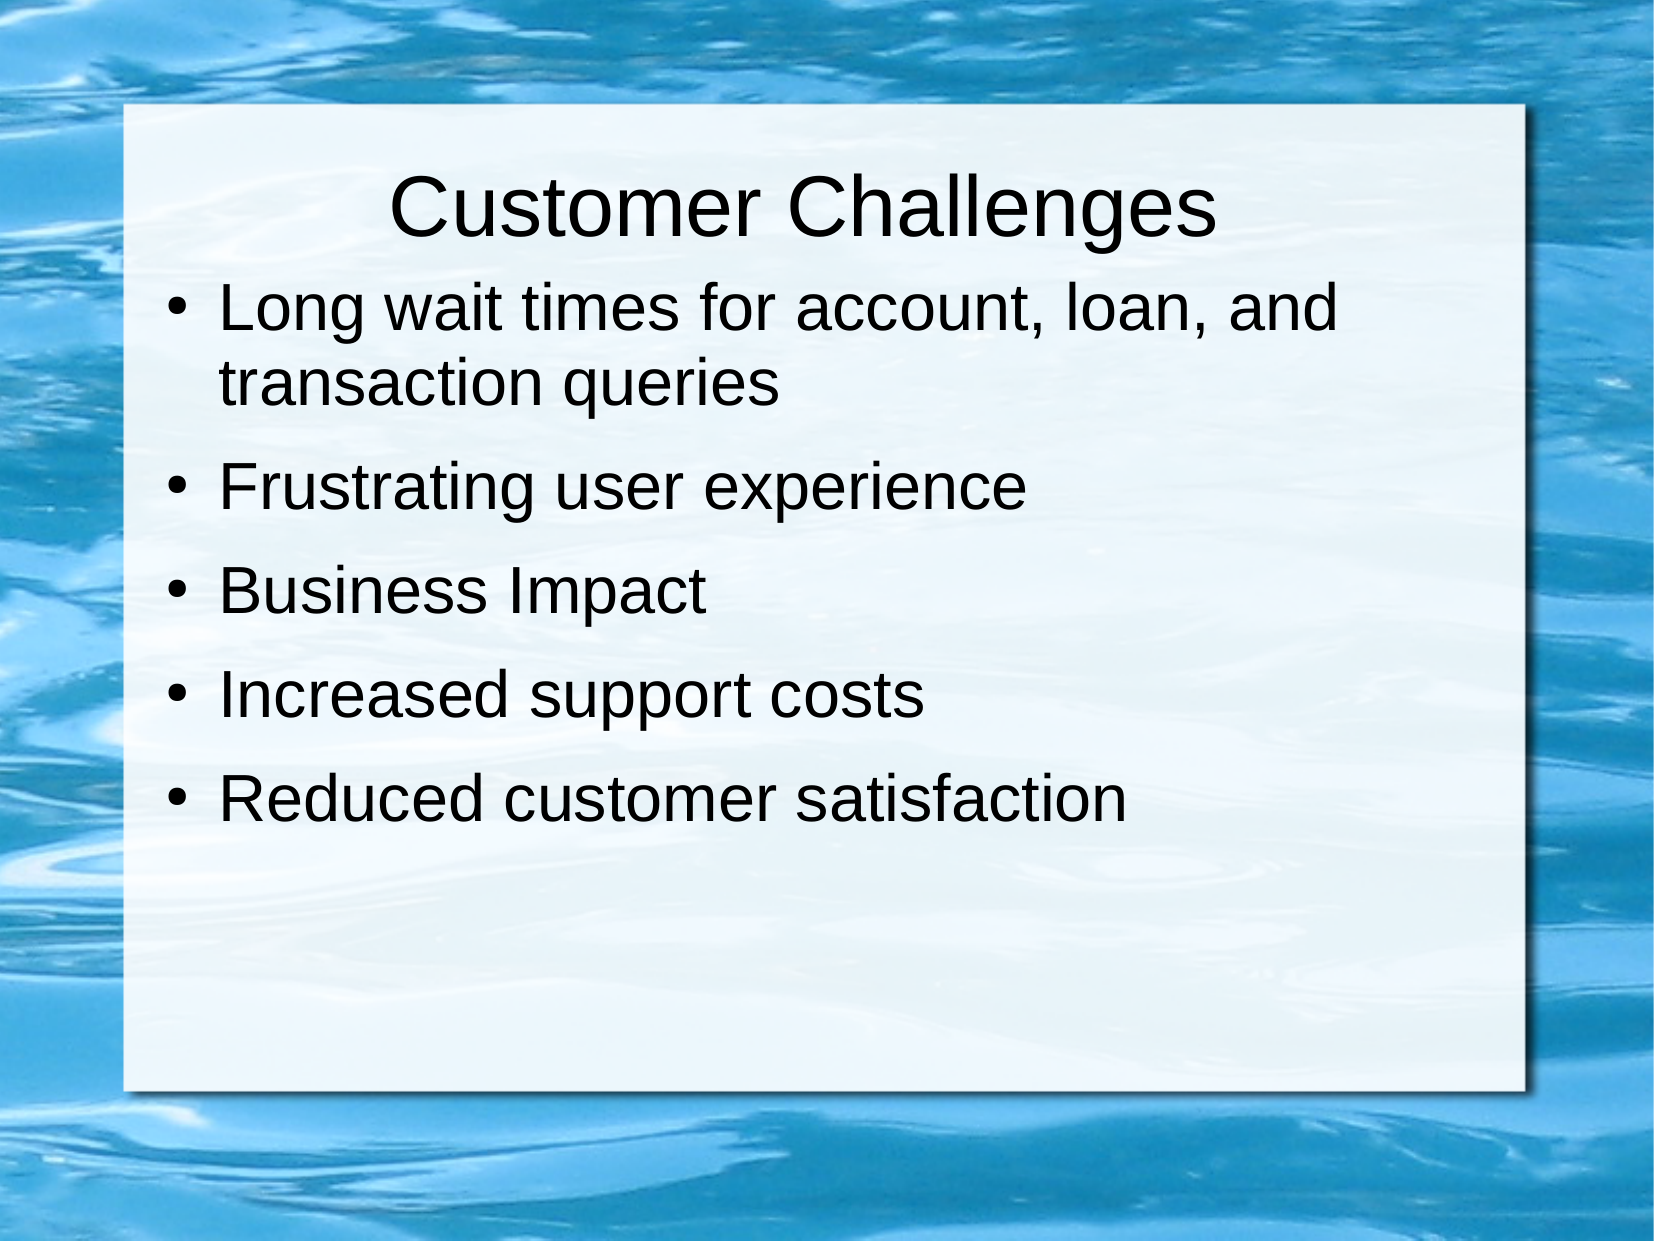

# Customer Challenges
Long wait times for account, loan, and transaction queries
Frustrating user experience
Business Impact
Increased support costs
Reduced customer satisfaction